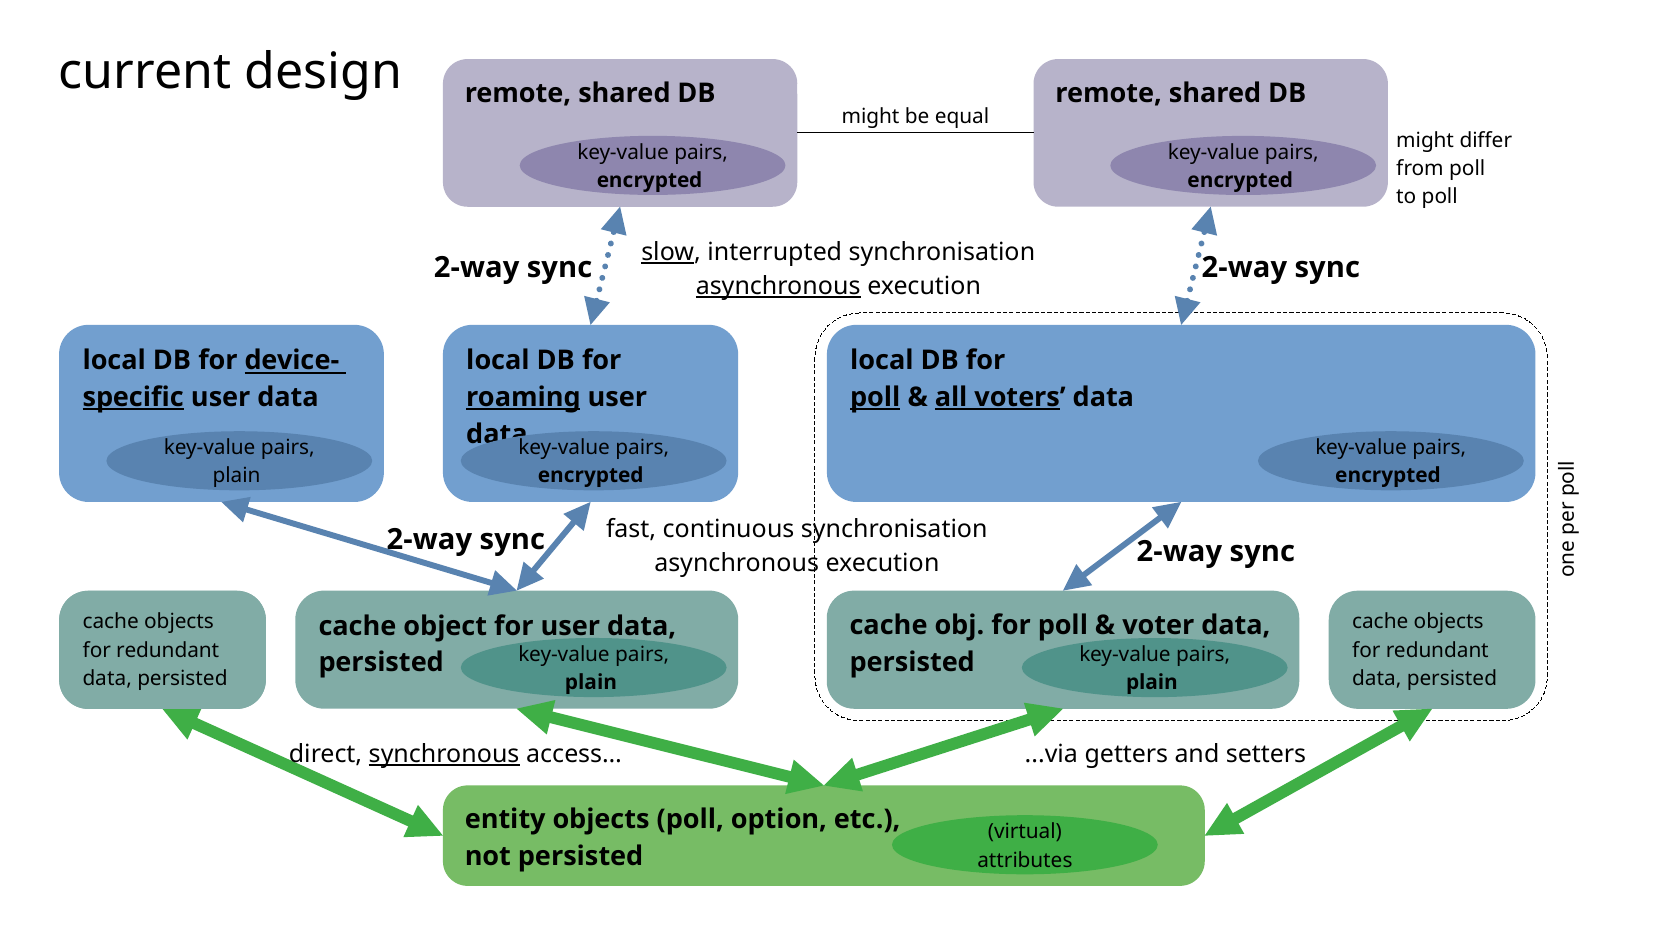

# current design
remote, shared DB
remote, shared DB
might differ
from poll
to poll
key-value pairs, encrypted
key-value pairs, encrypted
slow, interrupted synchronisation
asynchronous execution
2-way sync
2-way sync
local DB for device-
specific user data
local DB for
roaming user data
local DB for
poll & all voters’ data
key-value pairs, plain
key-value pairs, encrypted
key-value pairs, encrypted
one per poll
fast, continuous synchronisation
asynchronous execution
2-way sync
2-way sync
cache object for user data,
persisted
cache obj. for poll & voter data, persisted
cache objects for redundant data, persisted
cache objects for redundant data, persisted
cache objects for redundant data, persisted
key-value pairs, plain
key-value pairs, plain
direct, synchronous access…
...via getters and setters
entity objects (poll, option, etc.),
not persisted
(virtual) attributes